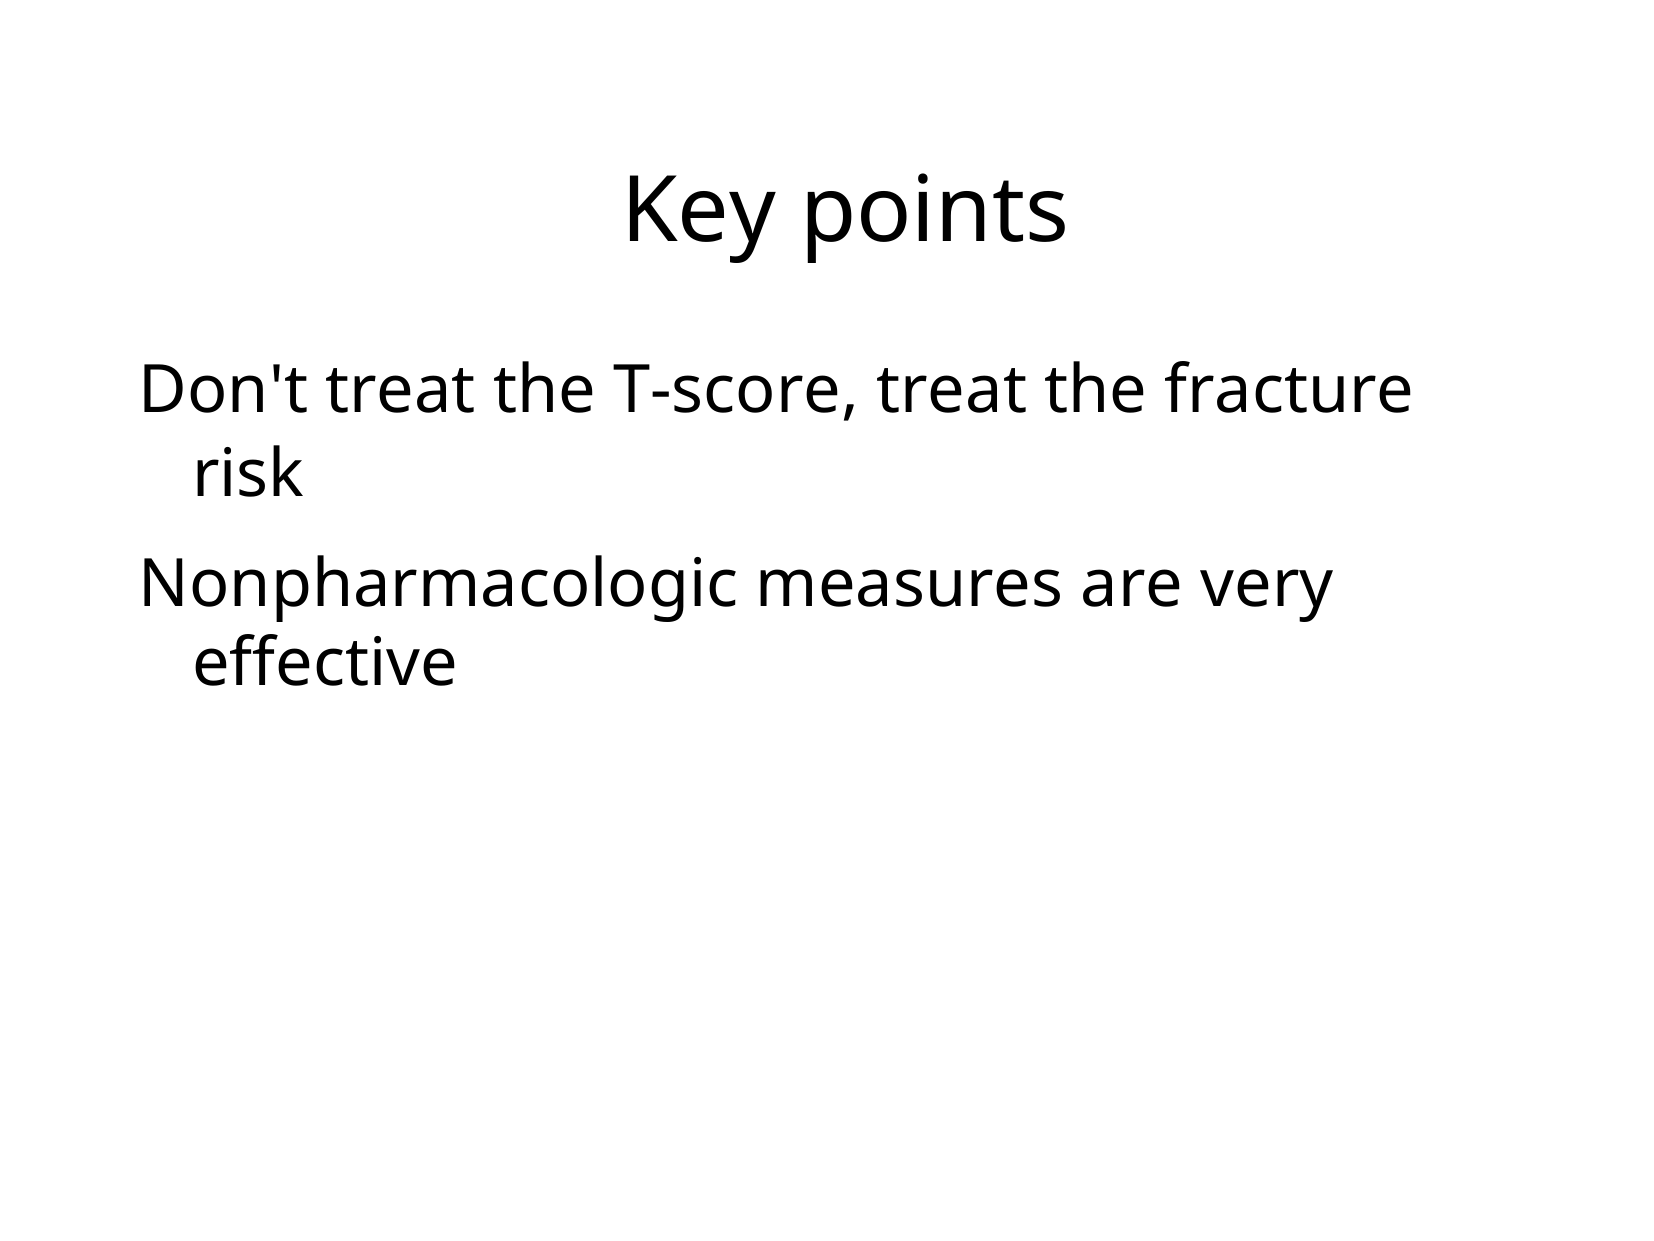

# Key points
Don't treat the T-score, treat the fracture risk
Nonpharmacologic measures are very effective